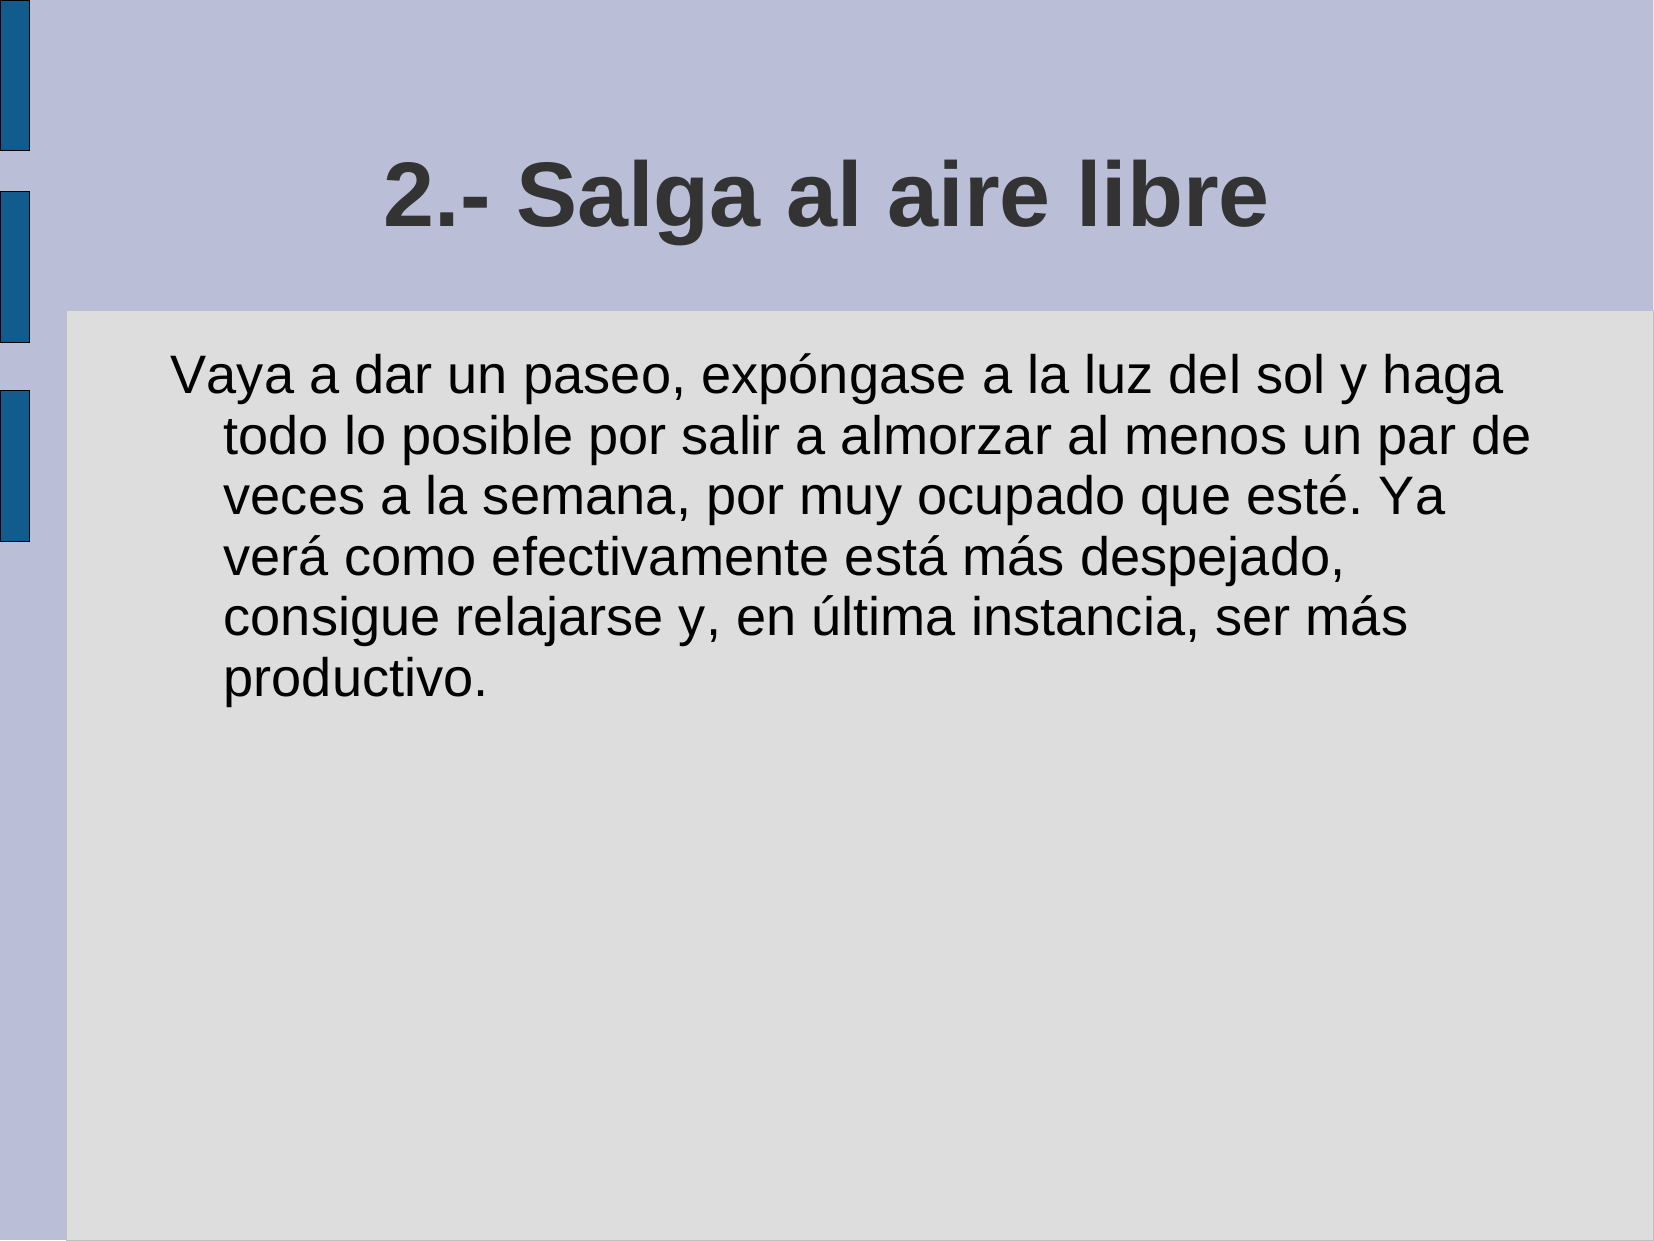

# 2.- Salga al aire libre
Vaya a dar un paseo, expóngase a la luz del sol y haga todo lo posible por salir a almorzar al menos un par de veces a la semana, por muy ocupado que esté. Ya verá como efectivamente está más despejado, consigue relajarse y, en última instancia, ser más productivo.